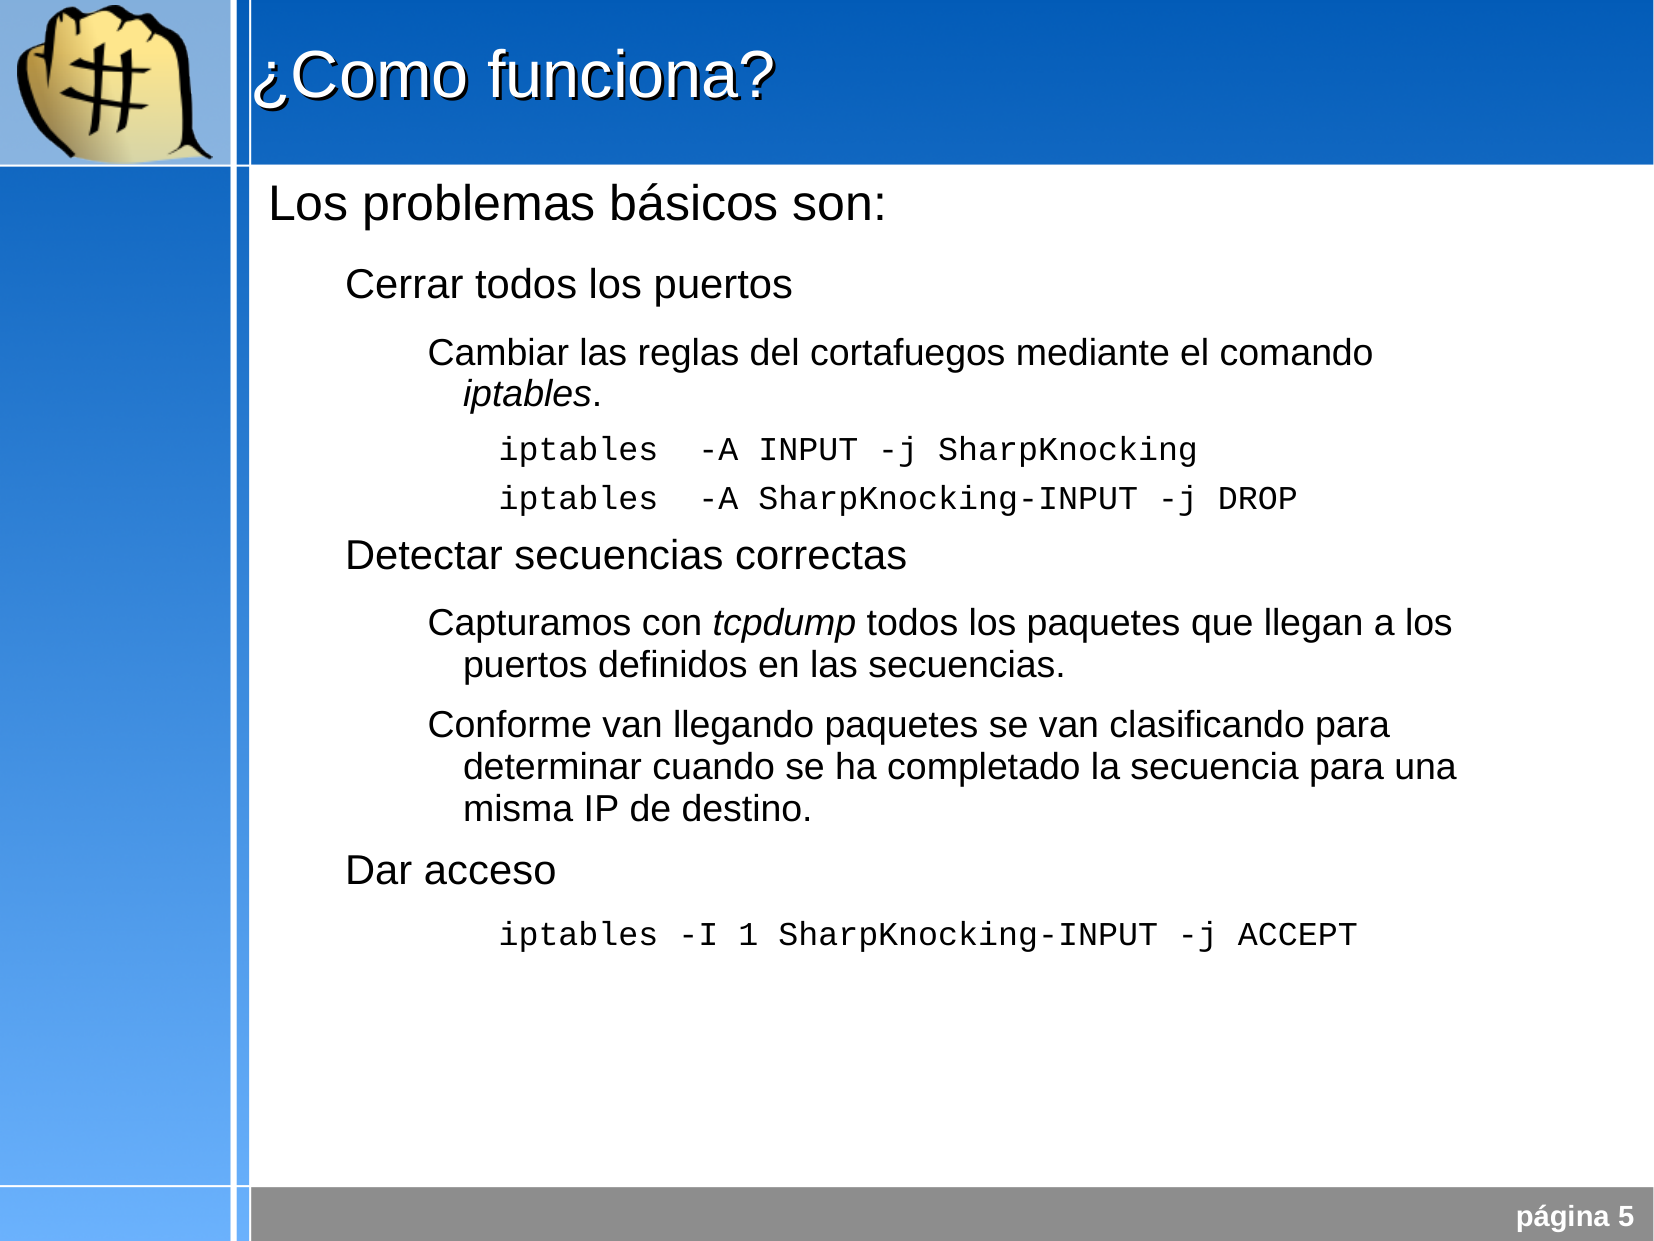

# ¿Como funciona?
Los problemas básicos son:
Cerrar todos los puertos
Cambiar las reglas del cortafuegos mediante el comando iptables.
iptables -A INPUT -j SharpKnocking
iptables -A SharpKnocking-INPUT -j DROP
Detectar secuencias correctas
Capturamos con tcpdump todos los paquetes que llegan a los puertos definidos en las secuencias.
Conforme van llegando paquetes se van clasificando para determinar cuando se ha completado la secuencia para una misma IP de destino.
Dar acceso
iptables -I 1 SharpKnocking-INPUT -j ACCEPT